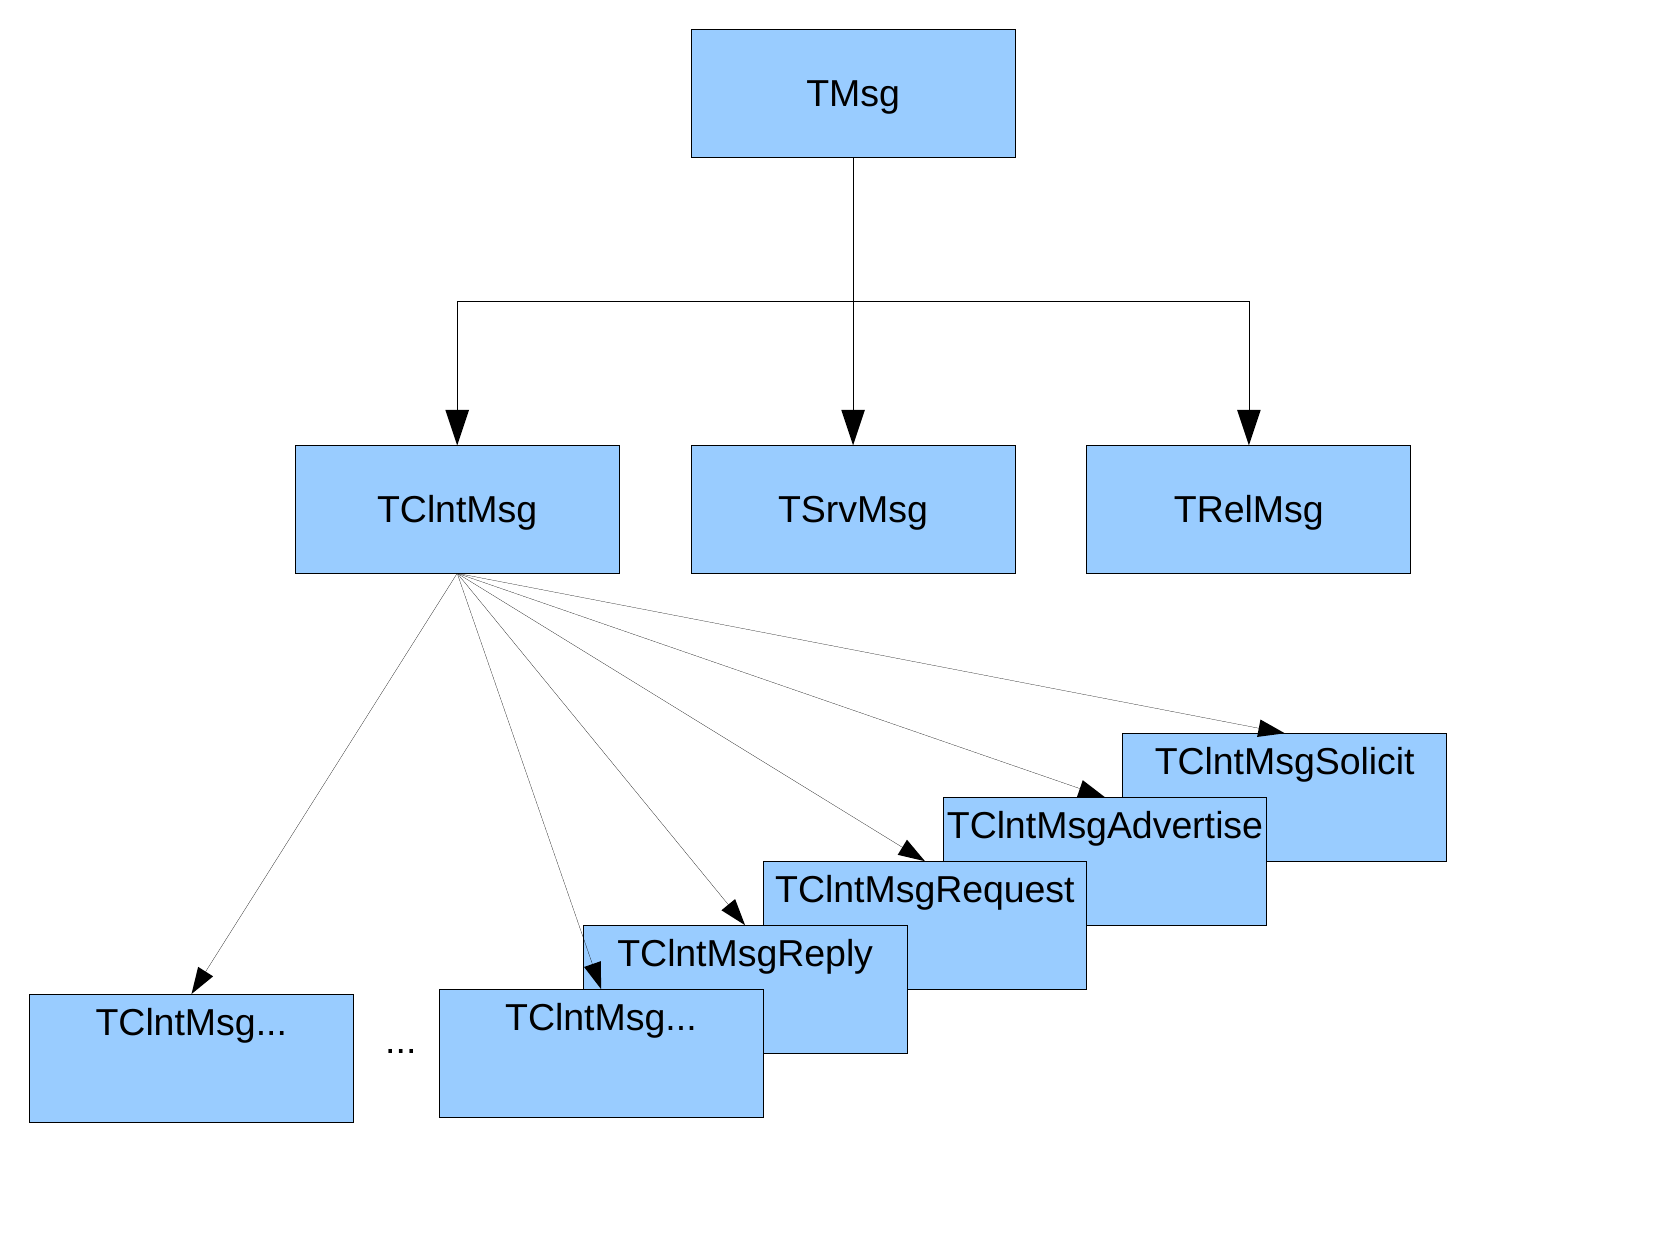

TMsg
TClntMsg
TSrvMsg
TRelMsg
TClntMsgSolicit
TClntMsgAdvertise
TClntMsgRequest
TClntMsgReply
TClntMsg...
TClntMsg...
...